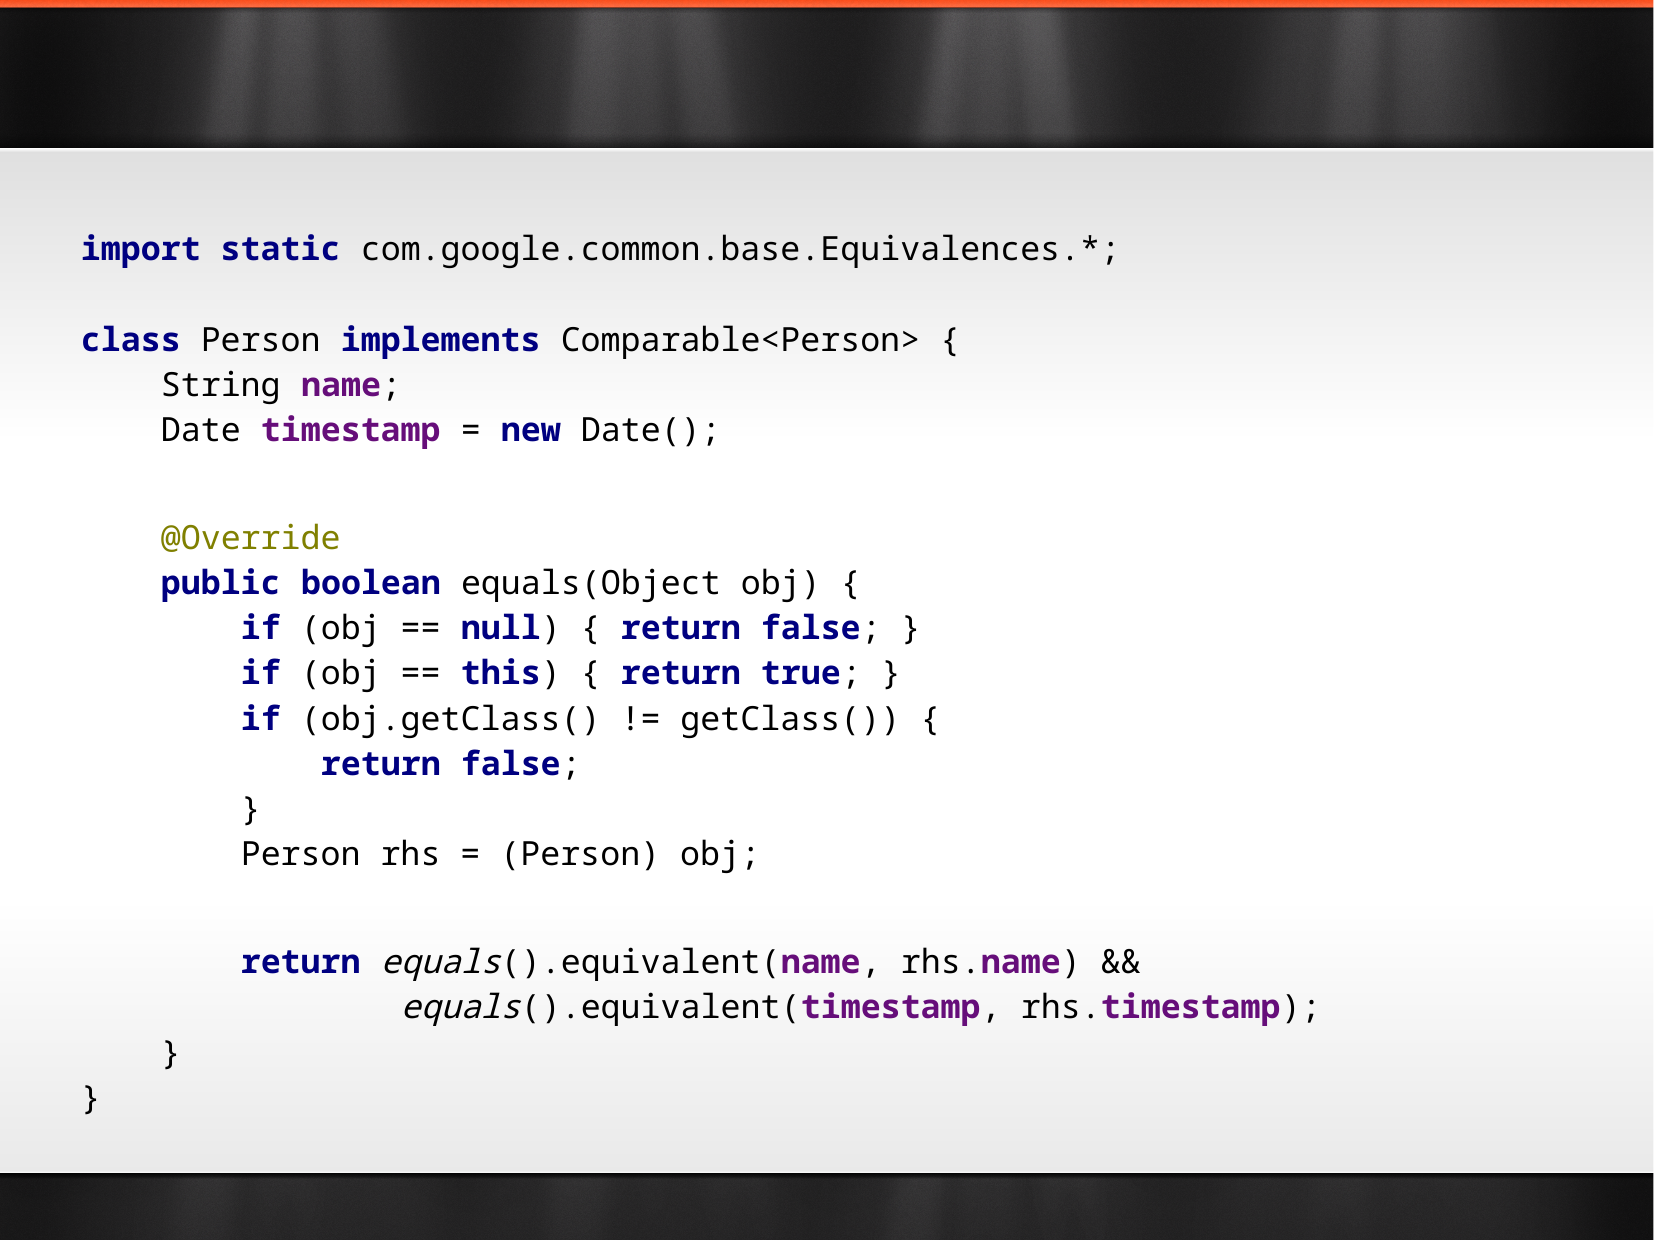

#
import static com.google.common.base.Equivalences.*;
class Person implements Comparable<Person> {
 String name;
 Date timestamp = new Date();
 @Override
 public boolean equals(Object obj) {
 if (obj == null) { return false; }
 if (obj == this) { return true; }
 if (obj.getClass() != getClass()) {
 return false;
 }
 Person rhs = (Person) obj;
 return equals().equivalent(name, rhs.name) &&
 equals().equivalent(timestamp, rhs.timestamp);
 }
}